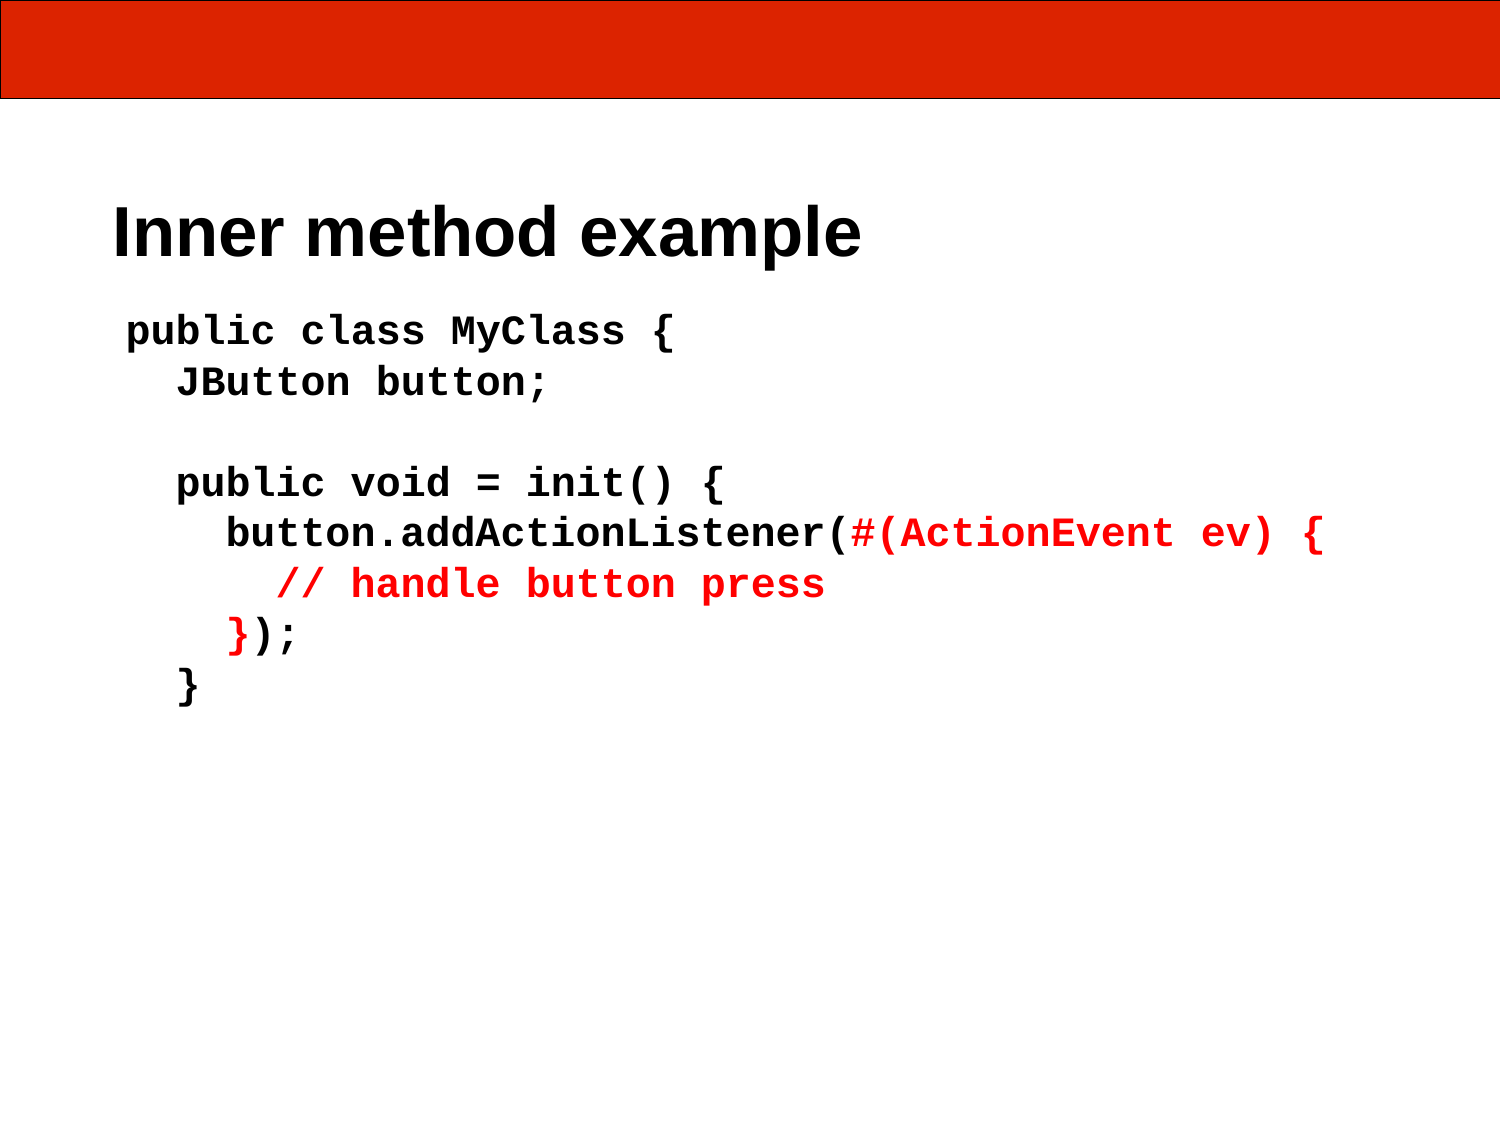

# Inner method example
public class MyClass {
 JButton button;
 public void = init() {
 button.addActionListener(#(ActionEvent ev) {
 // handle button press
 });
 }